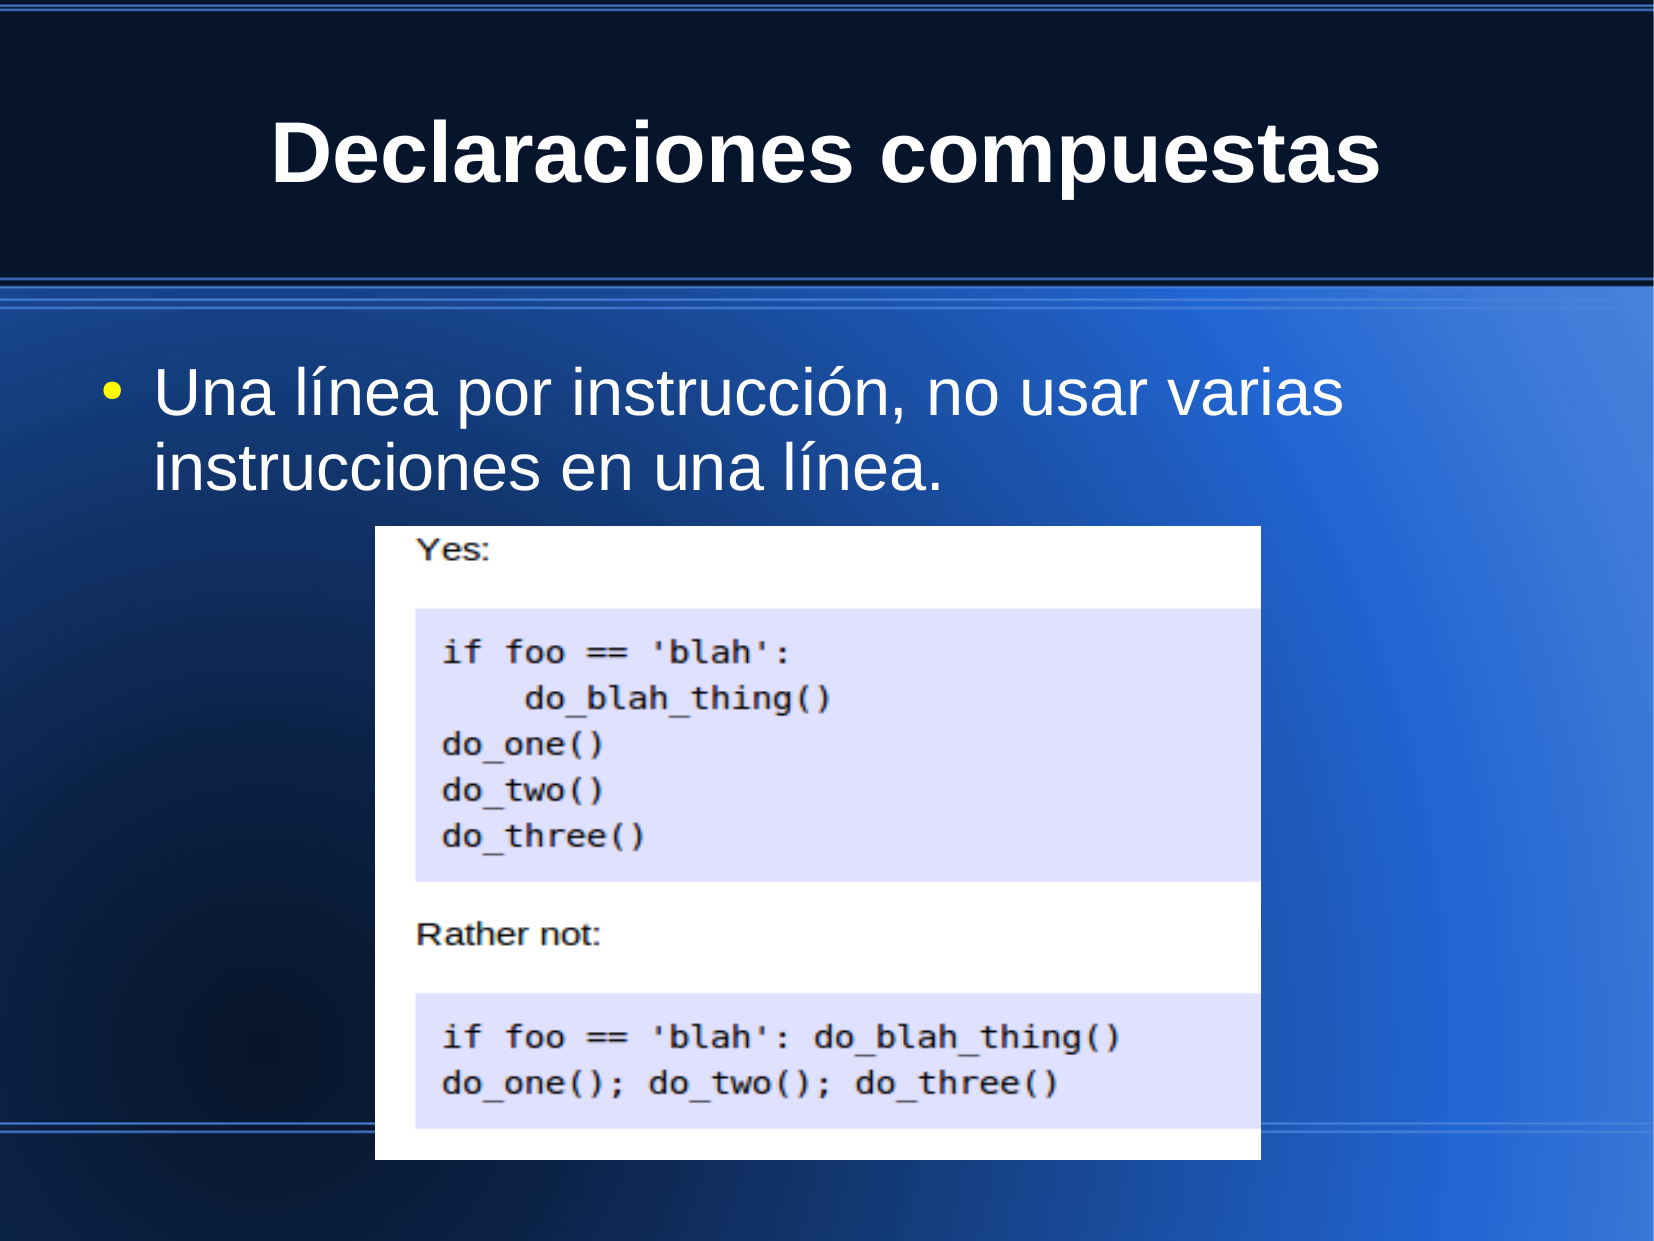

# Declaraciones compuestas
Una línea por instrucción, no usar varias instrucciones en una línea.